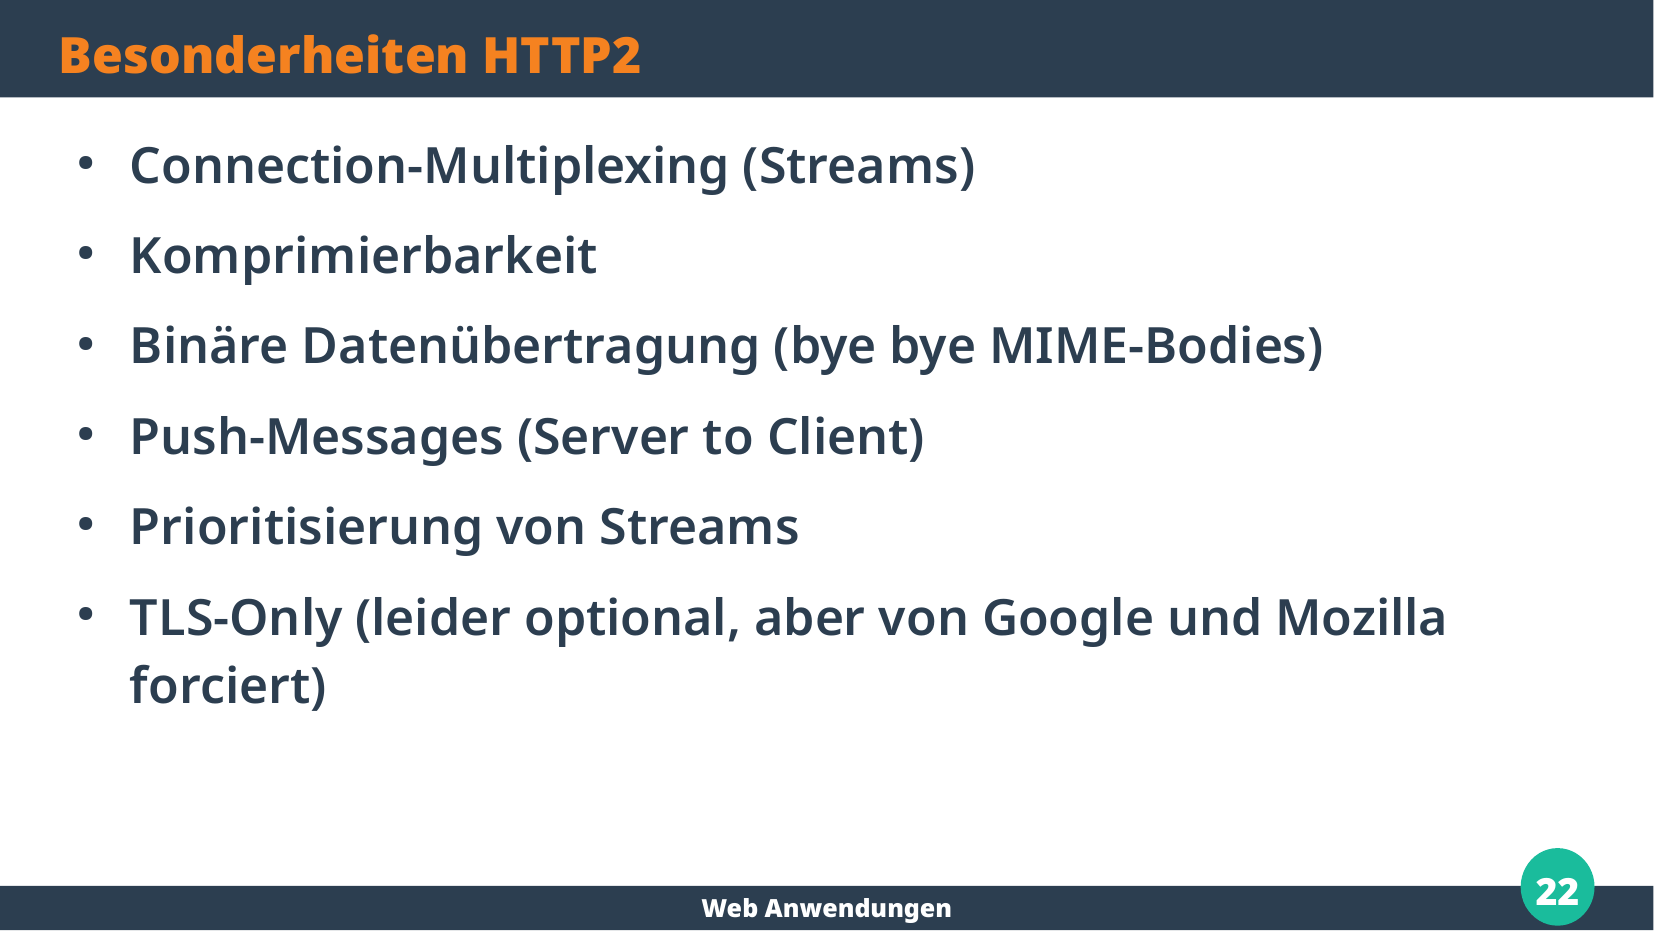

# Besonderheiten HTTP2
Connection-Multiplexing (Streams)
Komprimierbarkeit
Binäre Datenübertragung (bye bye MIME-Bodies)
Push-Messages (Server to Client)
Prioritisierung von Streams
TLS-Only (leider optional, aber von Google und Mozilla forciert)
22